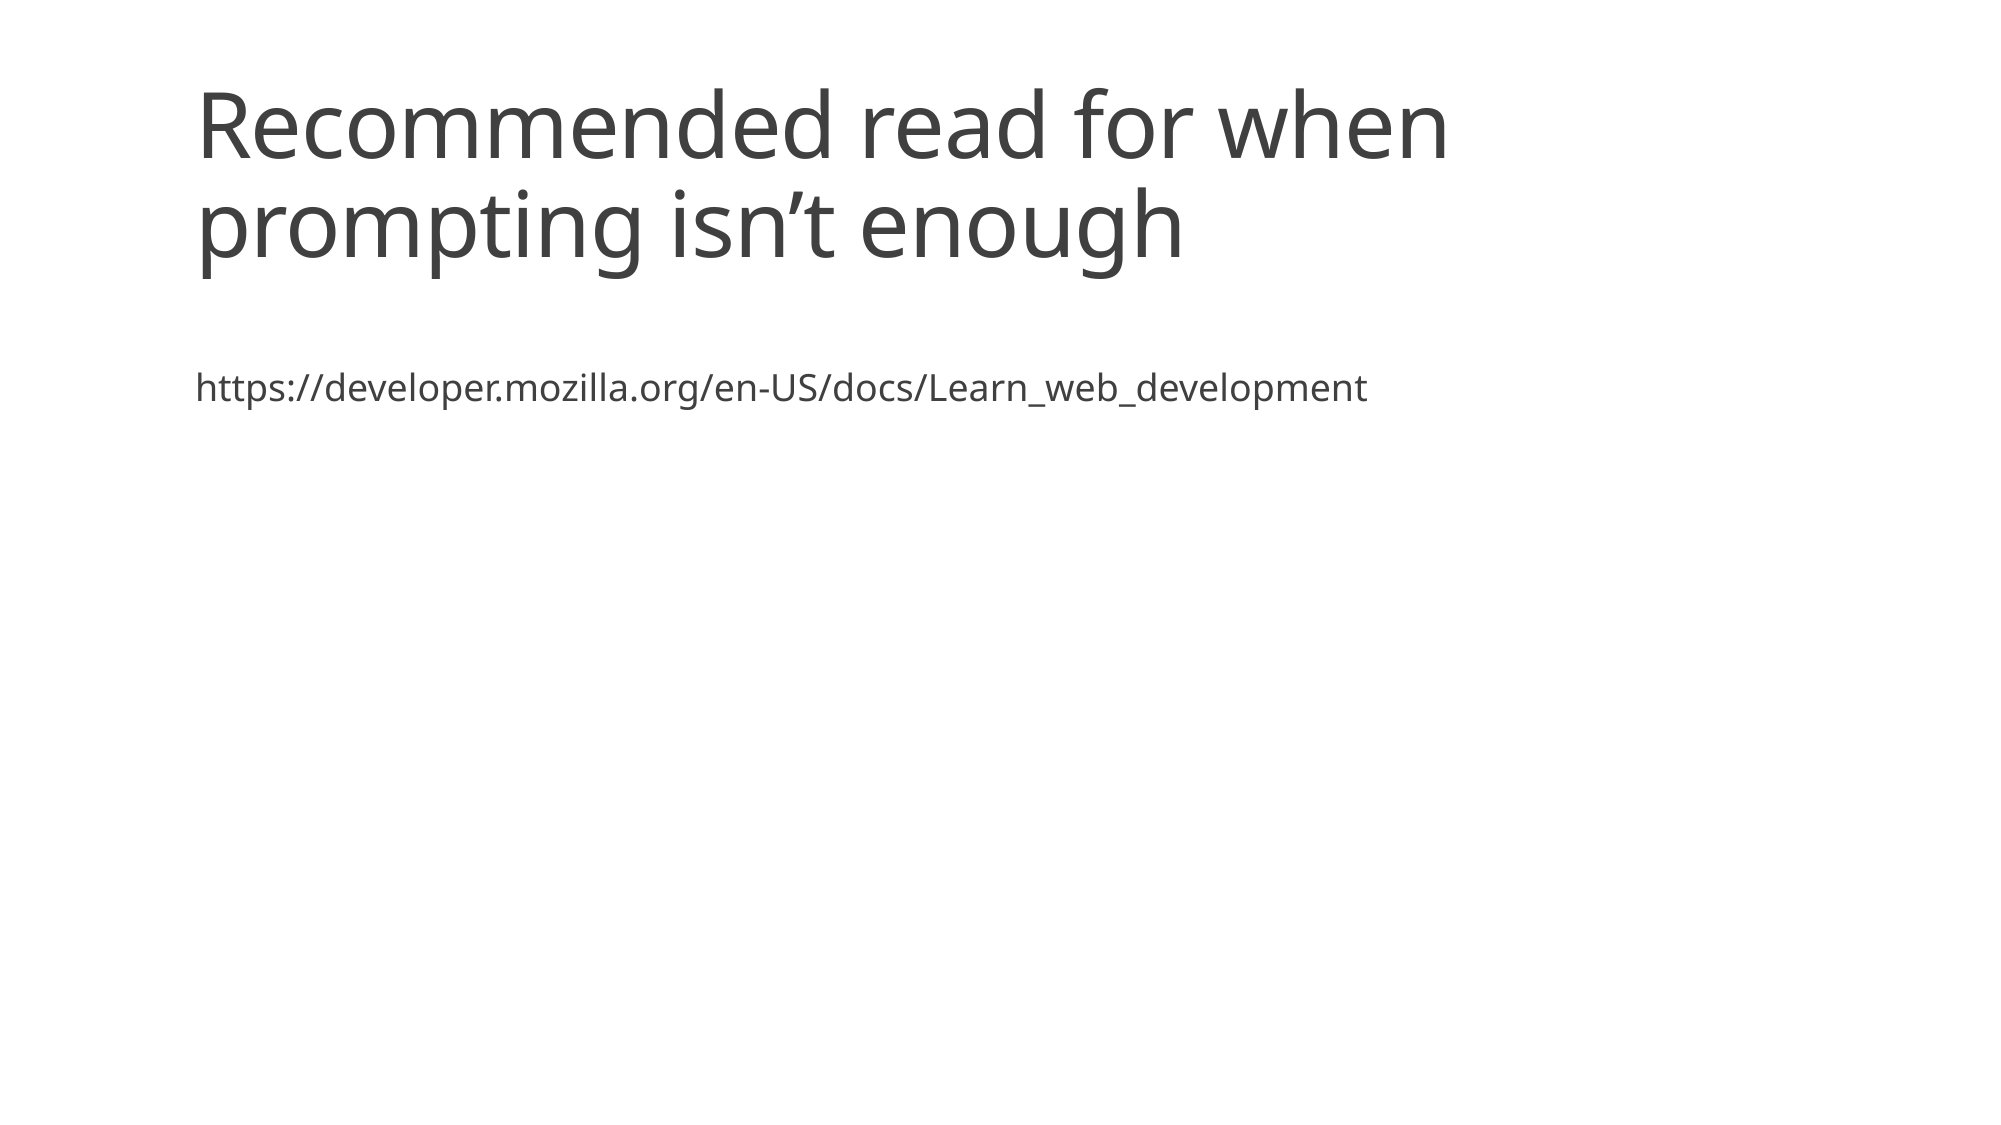

# Recommended read for when prompting isn’t enough
https://developer.mozilla.org/en-US/docs/Learn_web_development